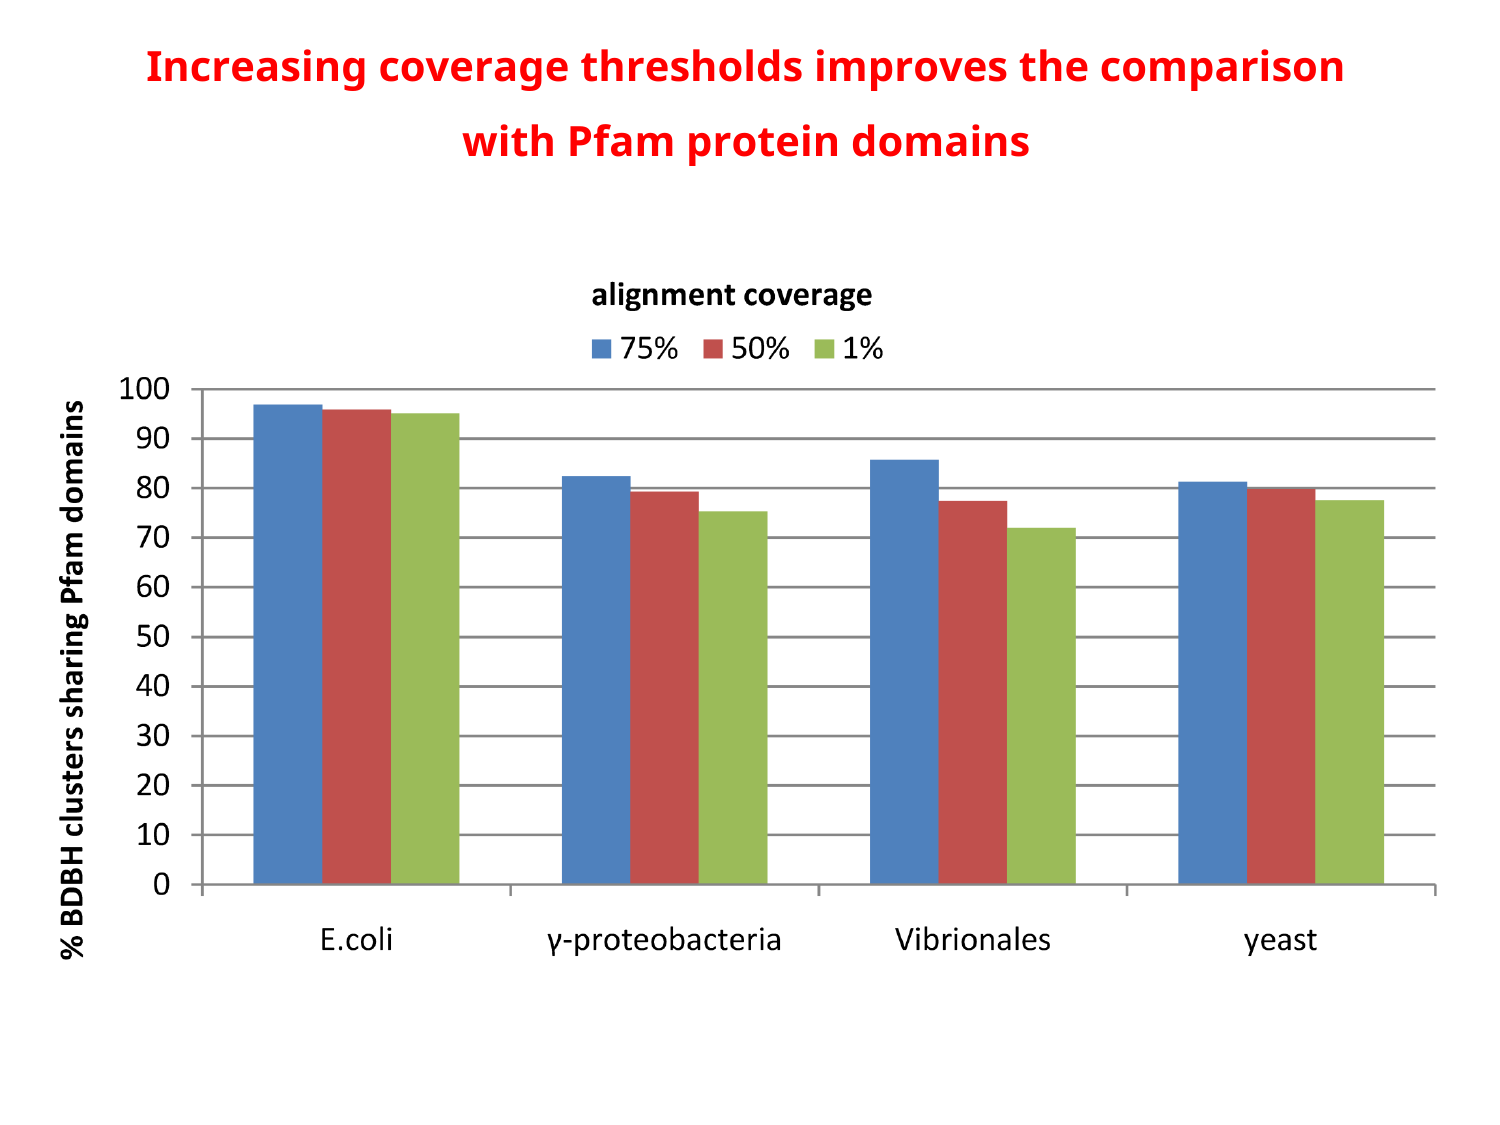

Increasing coverage thresholds improves the comparison
with Pfam protein domains